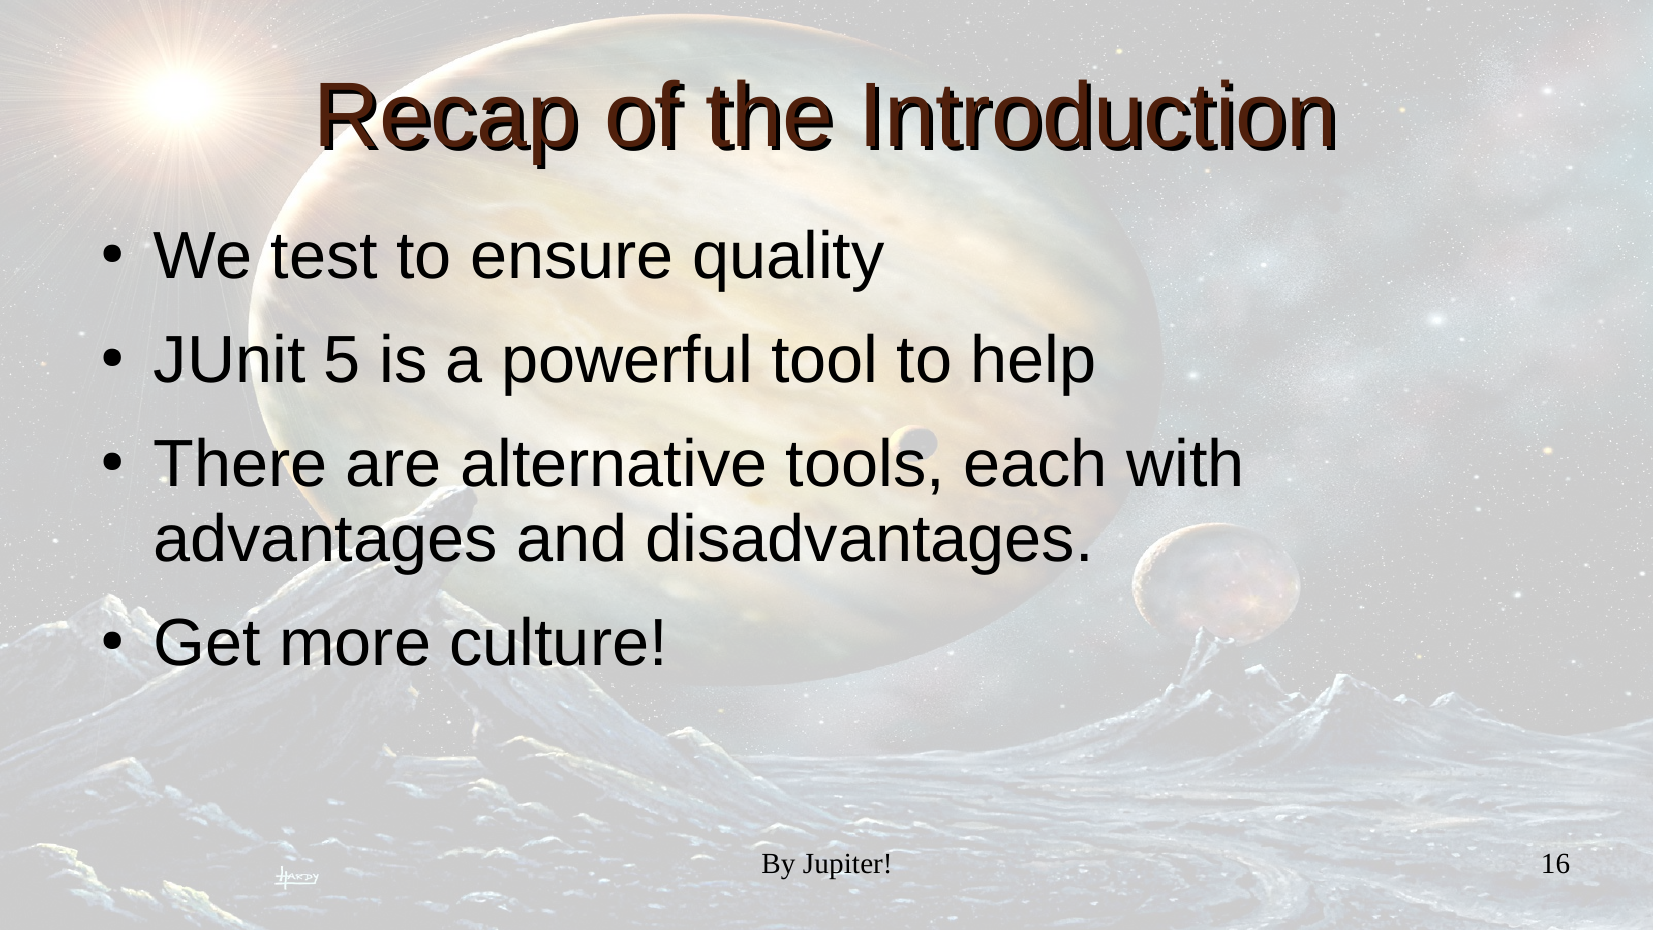

# Recap of the Introduction
We test to ensure quality
JUnit 5 is a powerful tool to help
There are alternative tools, each with advantages and disadvantages.
Get more culture!
By Jupiter!